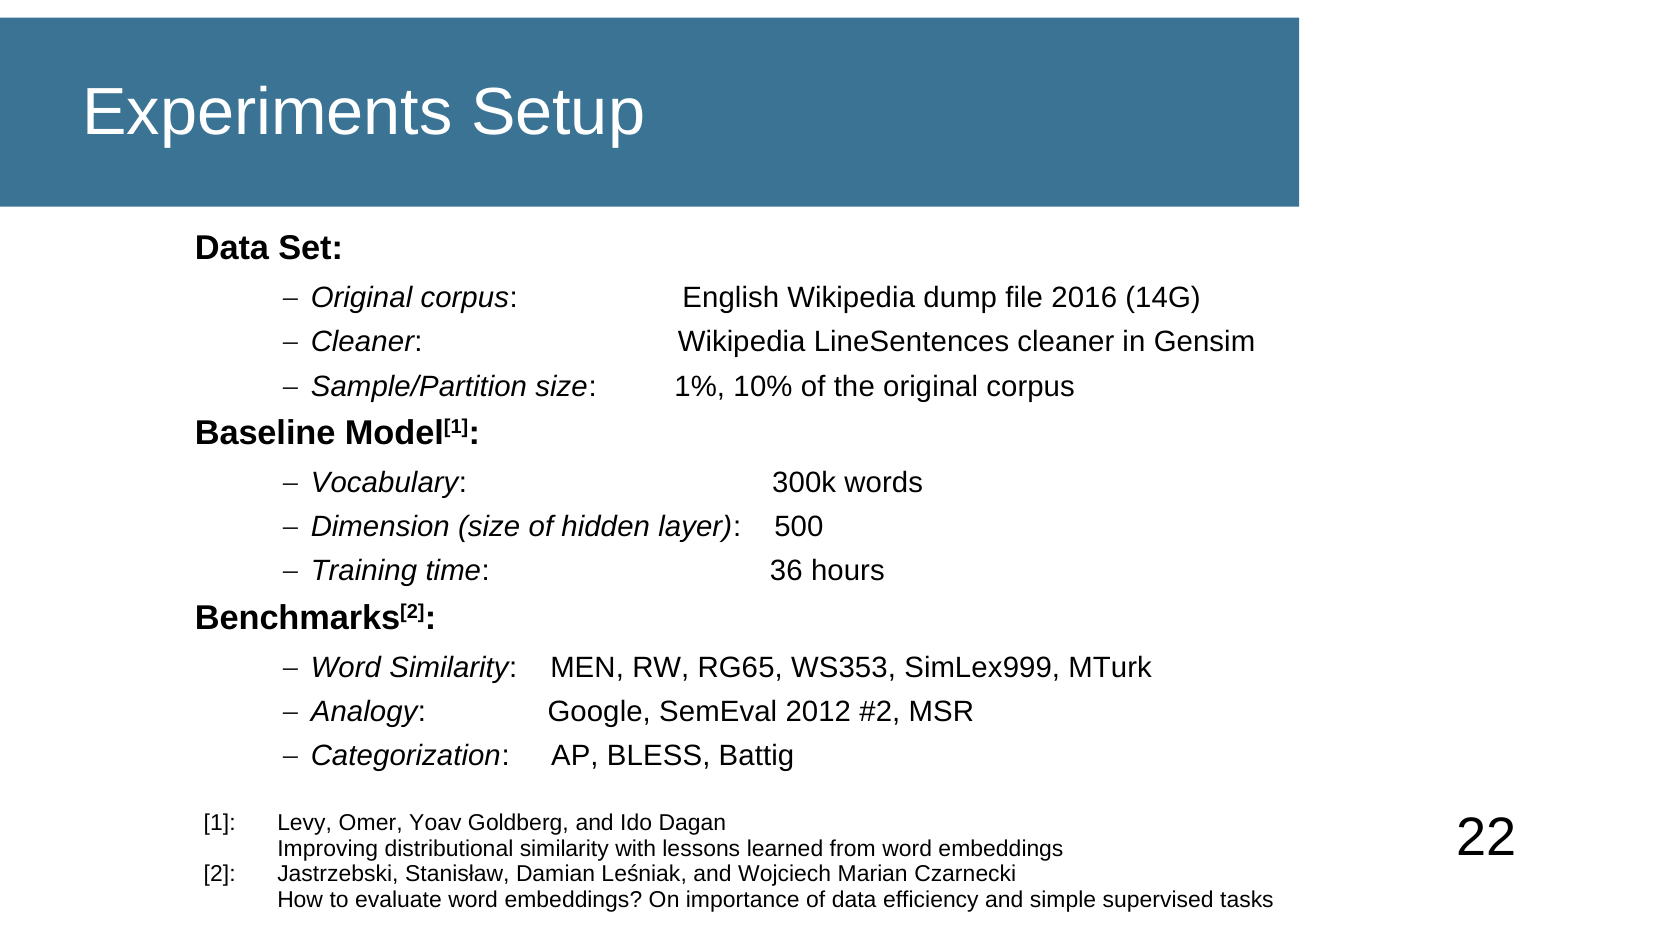

# Experiments Setup
Data Set:
Original corpus: English Wikipedia dump file 2016 (14G)
Cleaner: Wikipedia LineSentences cleaner in Gensim
Sample/Partition size: 						 1%, 10% of the original corpus
Baseline Model[1]:
Vocabulary: 					 300k words
Dimension (size of hidden layer): 500
Training time: 36 hours
Benchmarks[2]:
Word Similarity: MEN, RW, RG65, WS353, SimLex999, MTurk
Analogy: 										 Google, SemEval 2012 #2, MSR
Categorization: AP, BLESS, Battig
[1]:	Levy, Omer, Yoav Goldberg, and Ido Dagan
	Improving distributional similarity with lessons learned from word embeddings
[2]:	Jastrzebski, Stanisław, Damian Leśniak, and Wojciech Marian Czarnecki
	How to evaluate word embeddings? On importance of data efficiency and simple supervised tasks